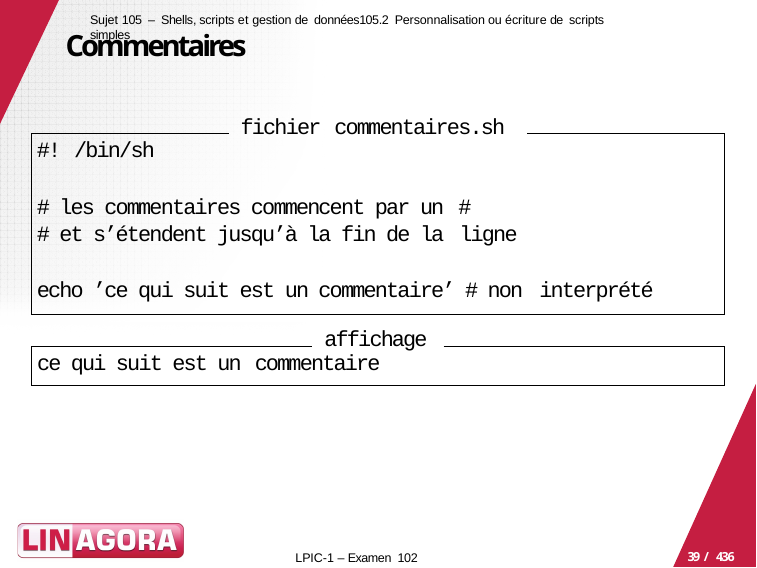

Sujet 105 – Shells, scripts et gestion de données105.2 Personnalisation ou écriture de scripts simples
# Commentaires
fichier commentaires.sh
#! /bin/sh
# les commentaires commencent par un #
# et s’étendent jusqu’à la fin de la ligne
echo ’ce qui suit est un commentaire’ # non interprété
affichage
ce qui suit est un commentaire
LPIC-1 – Examen 102